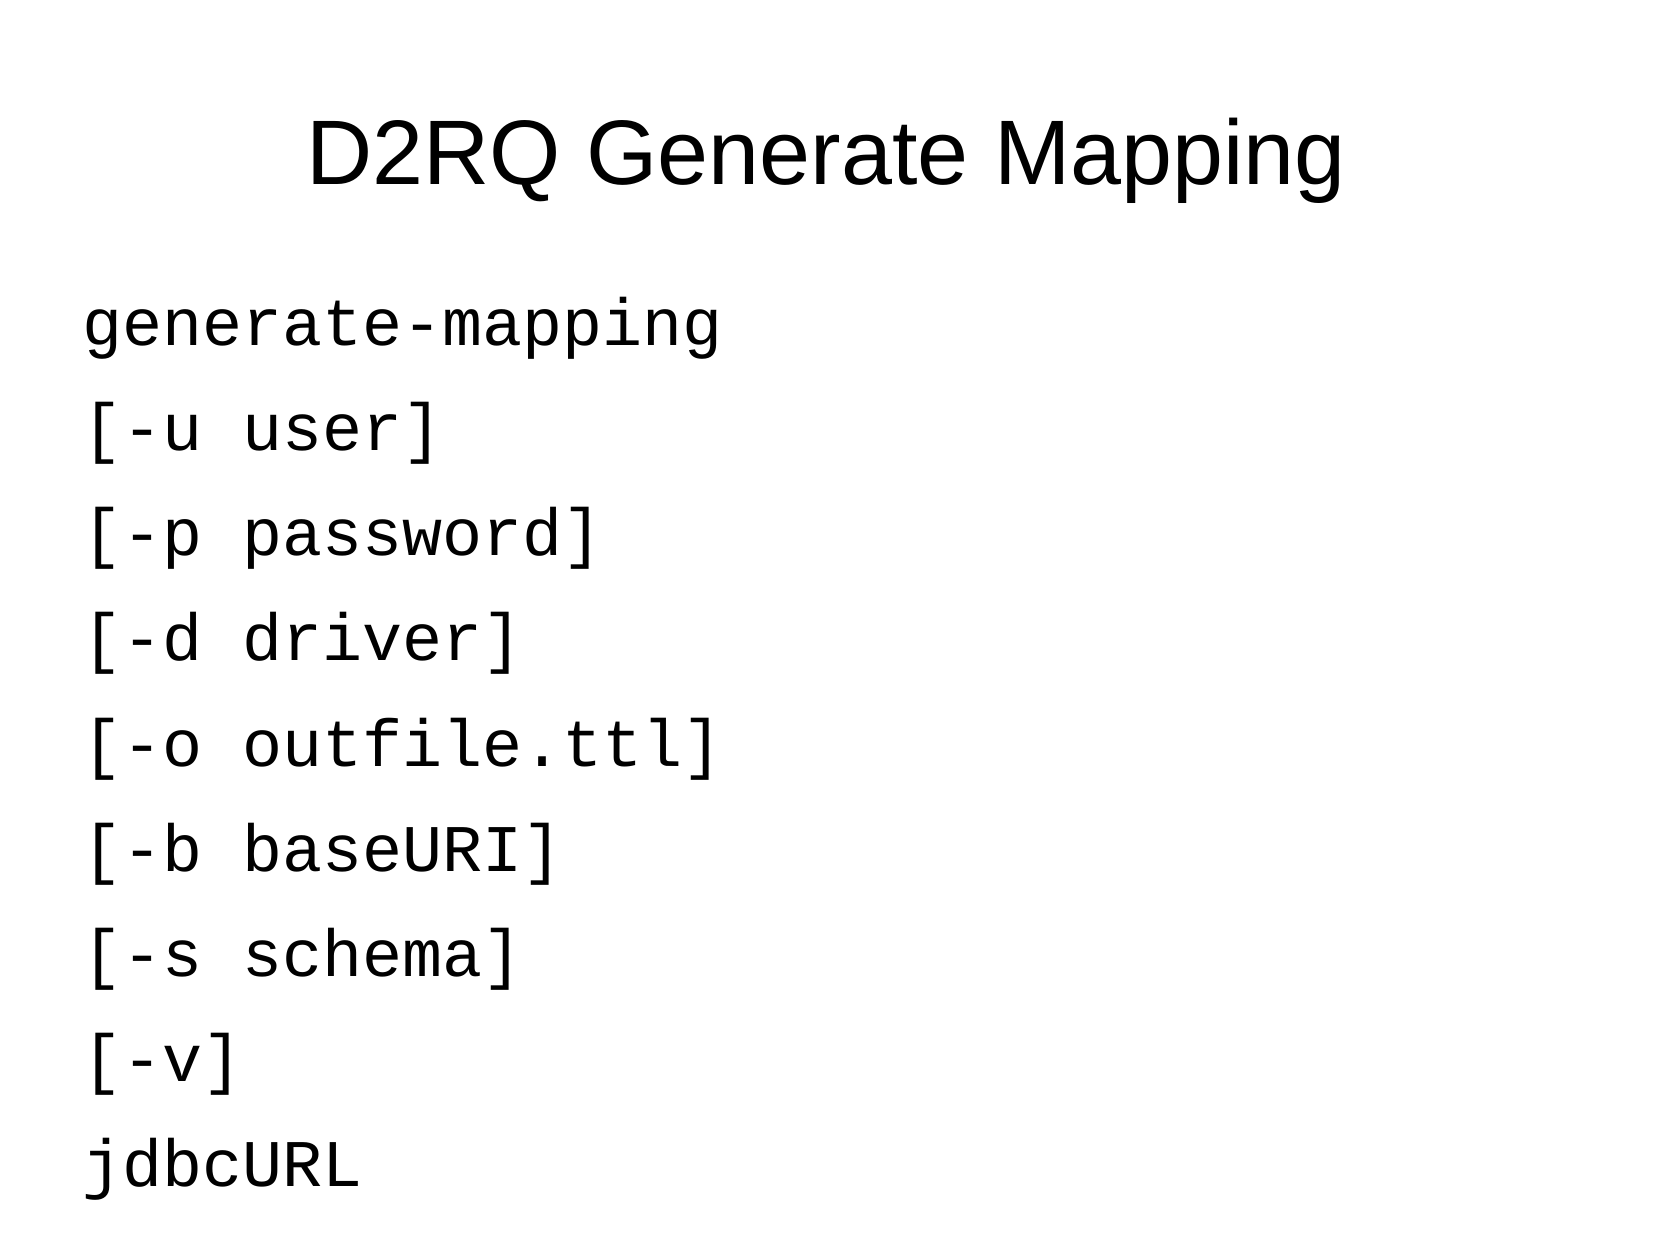

# D2RQ Generate Mapping
generate-mapping
[-u user]
[-p password]
[-d driver]
[-o outfile.ttl]
[-b baseURI]
[-s schema]
[-v]
jdbcURL